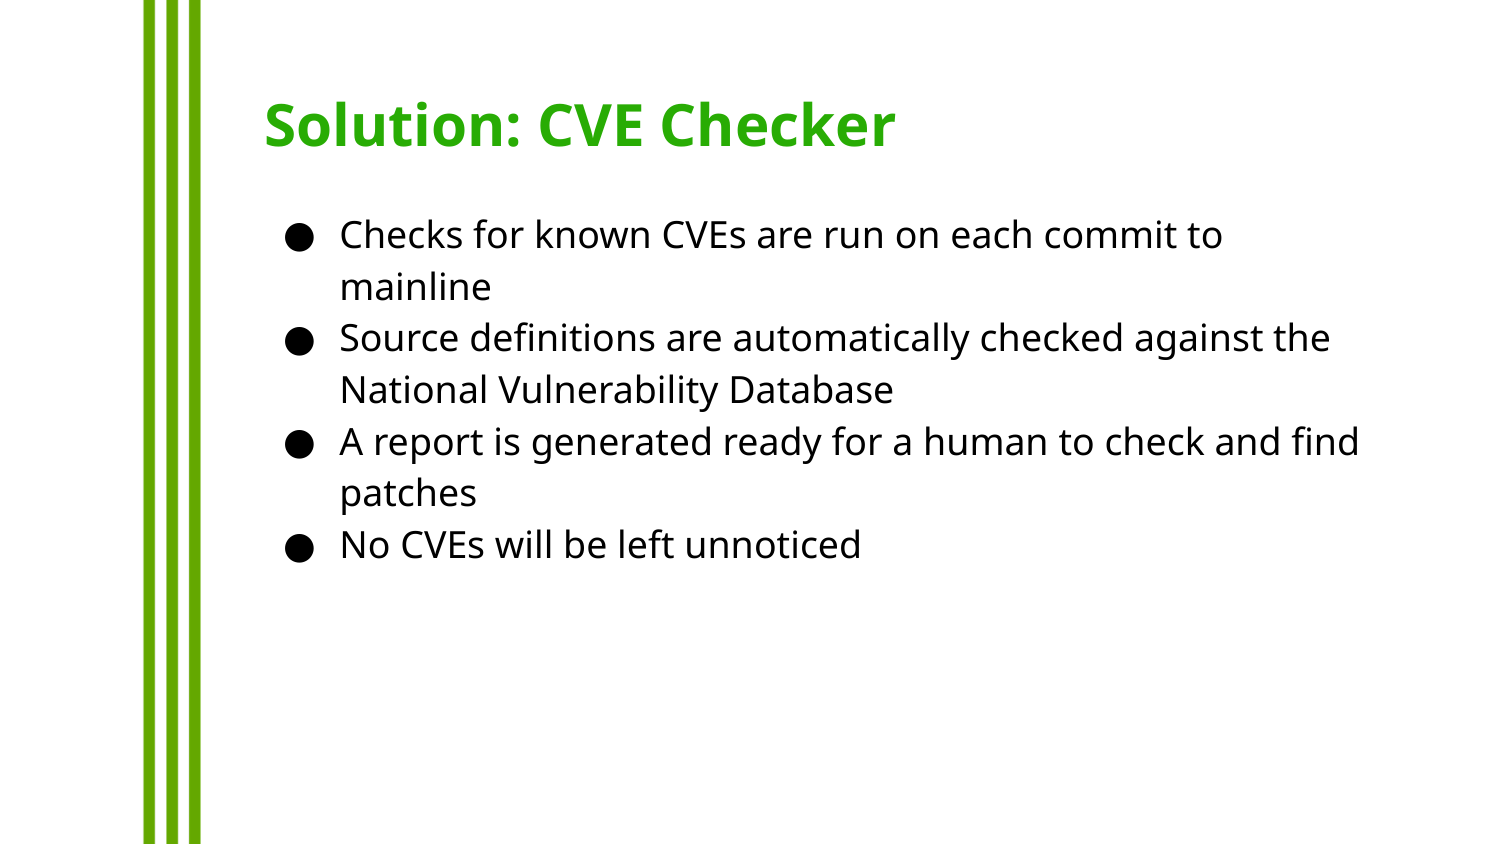

# Solution: CVE Checker
Checks for known CVEs are run on each commit to mainline
Source definitions are automatically checked against the National Vulnerability Database
A report is generated ready for a human to check and find patches
No CVEs will be left unnoticed